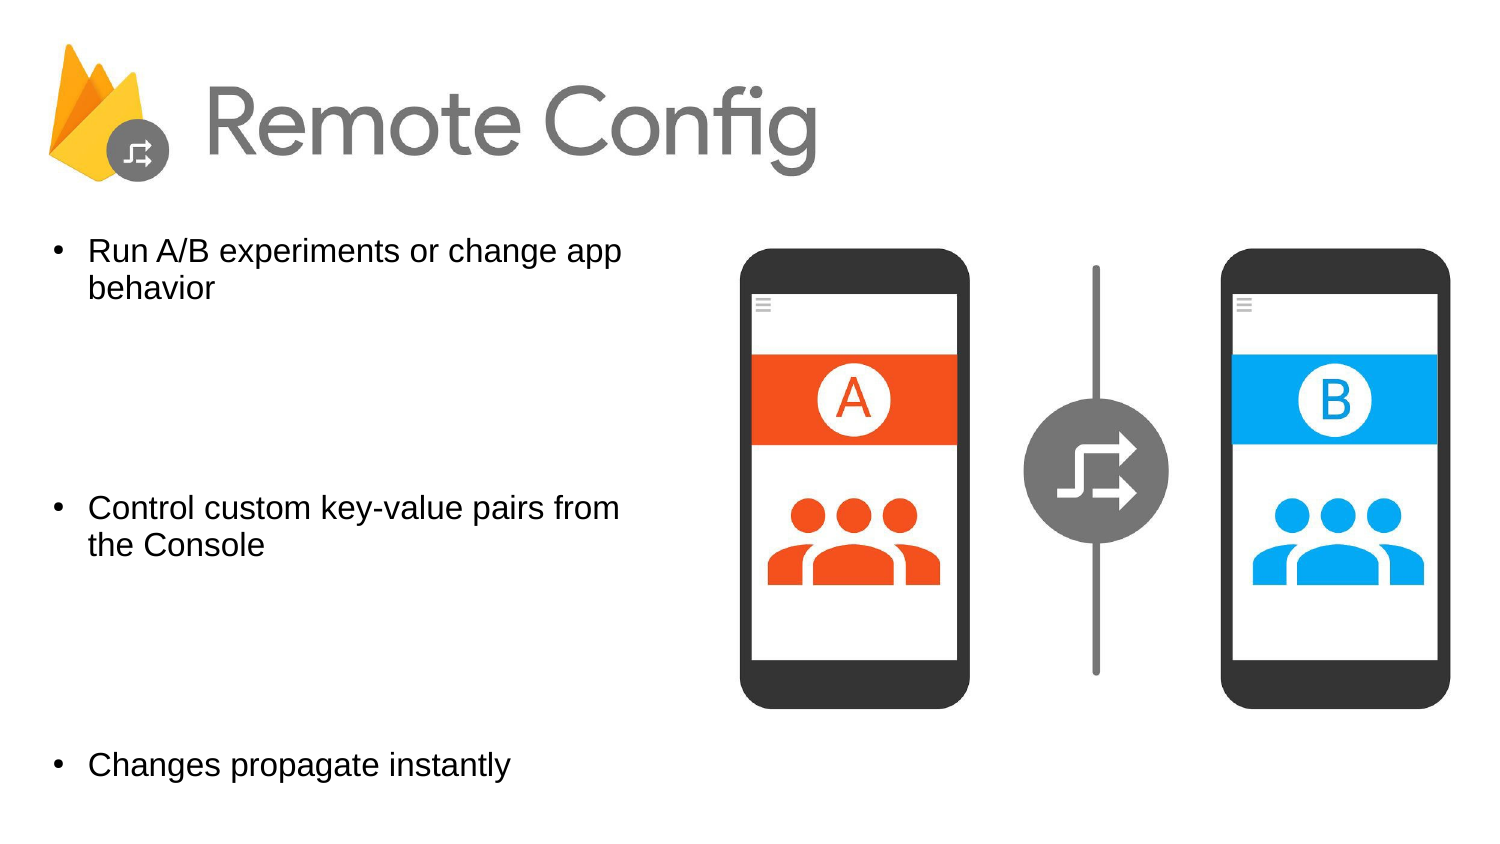

Run A/B experiments or change app behavior
Control custom key-value pairs from the Console
Changes propagate instantly